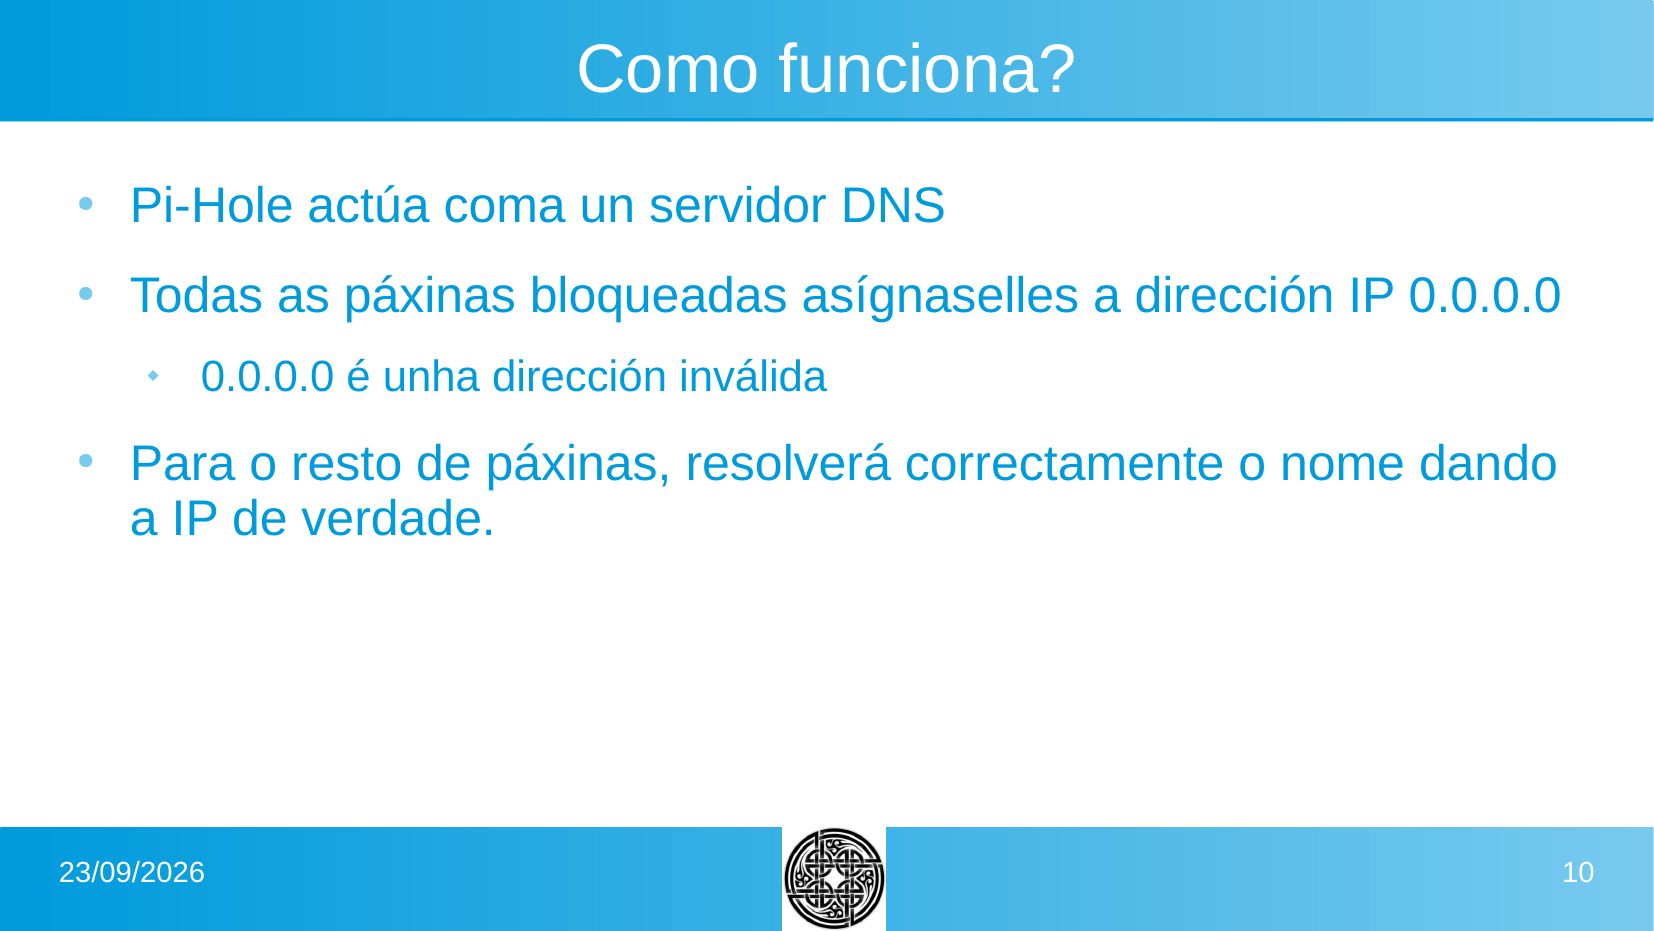

# Como funciona?
Pi-Hole actúa coma un servidor DNS
Todas as páxinas bloqueadas asígnaselles a dirección IP 0.0.0.0
0.0.0.0 é unha dirección inválida
Para o resto de páxinas, resolverá correctamente o nome dando a IP de verdade.
10